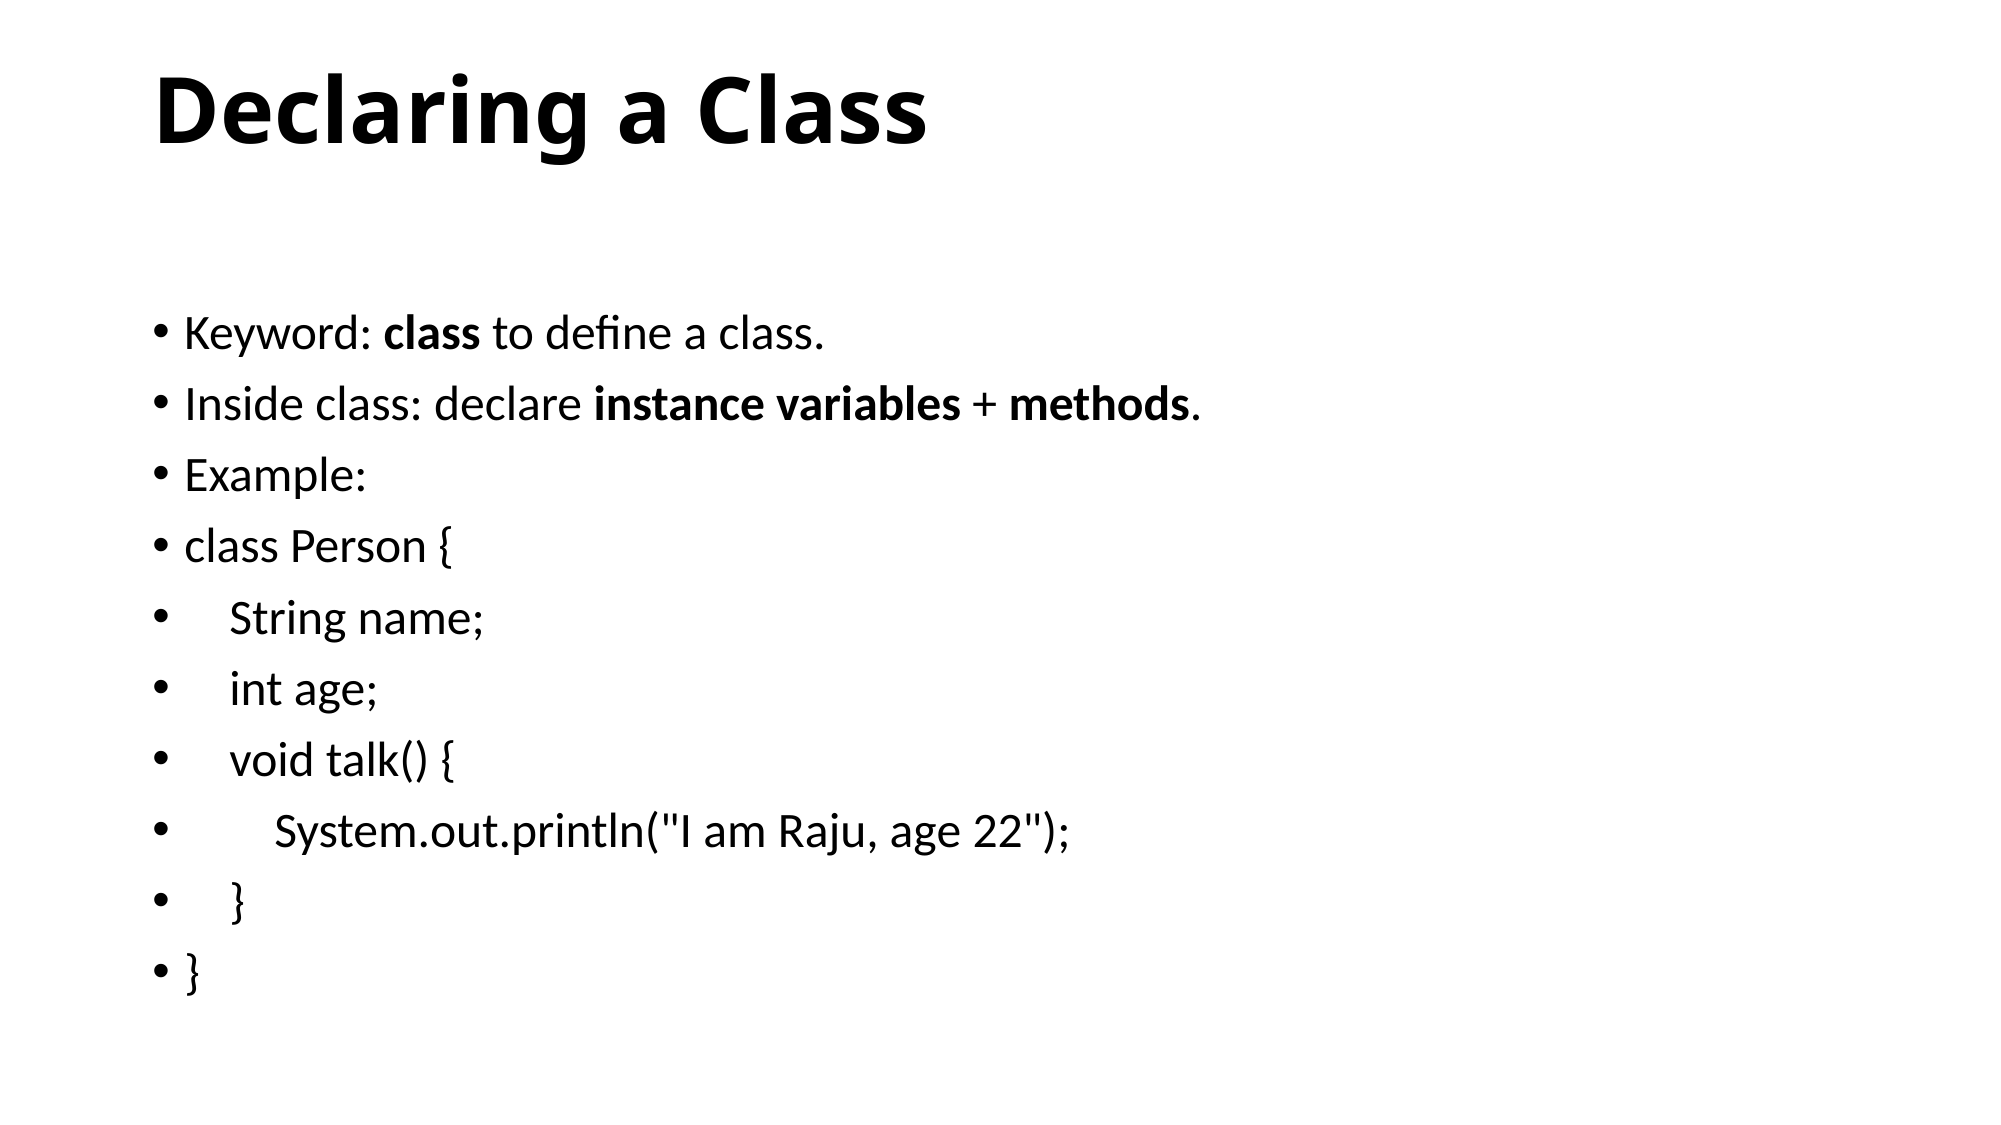

# Declaring a Class
Keyword: class to define a class.
Inside class: declare instance variables + methods.
Example:
class Person {
 String name;
 int age;
 void talk() {
 System.out.println("I am Raju, age 22");
 }
}